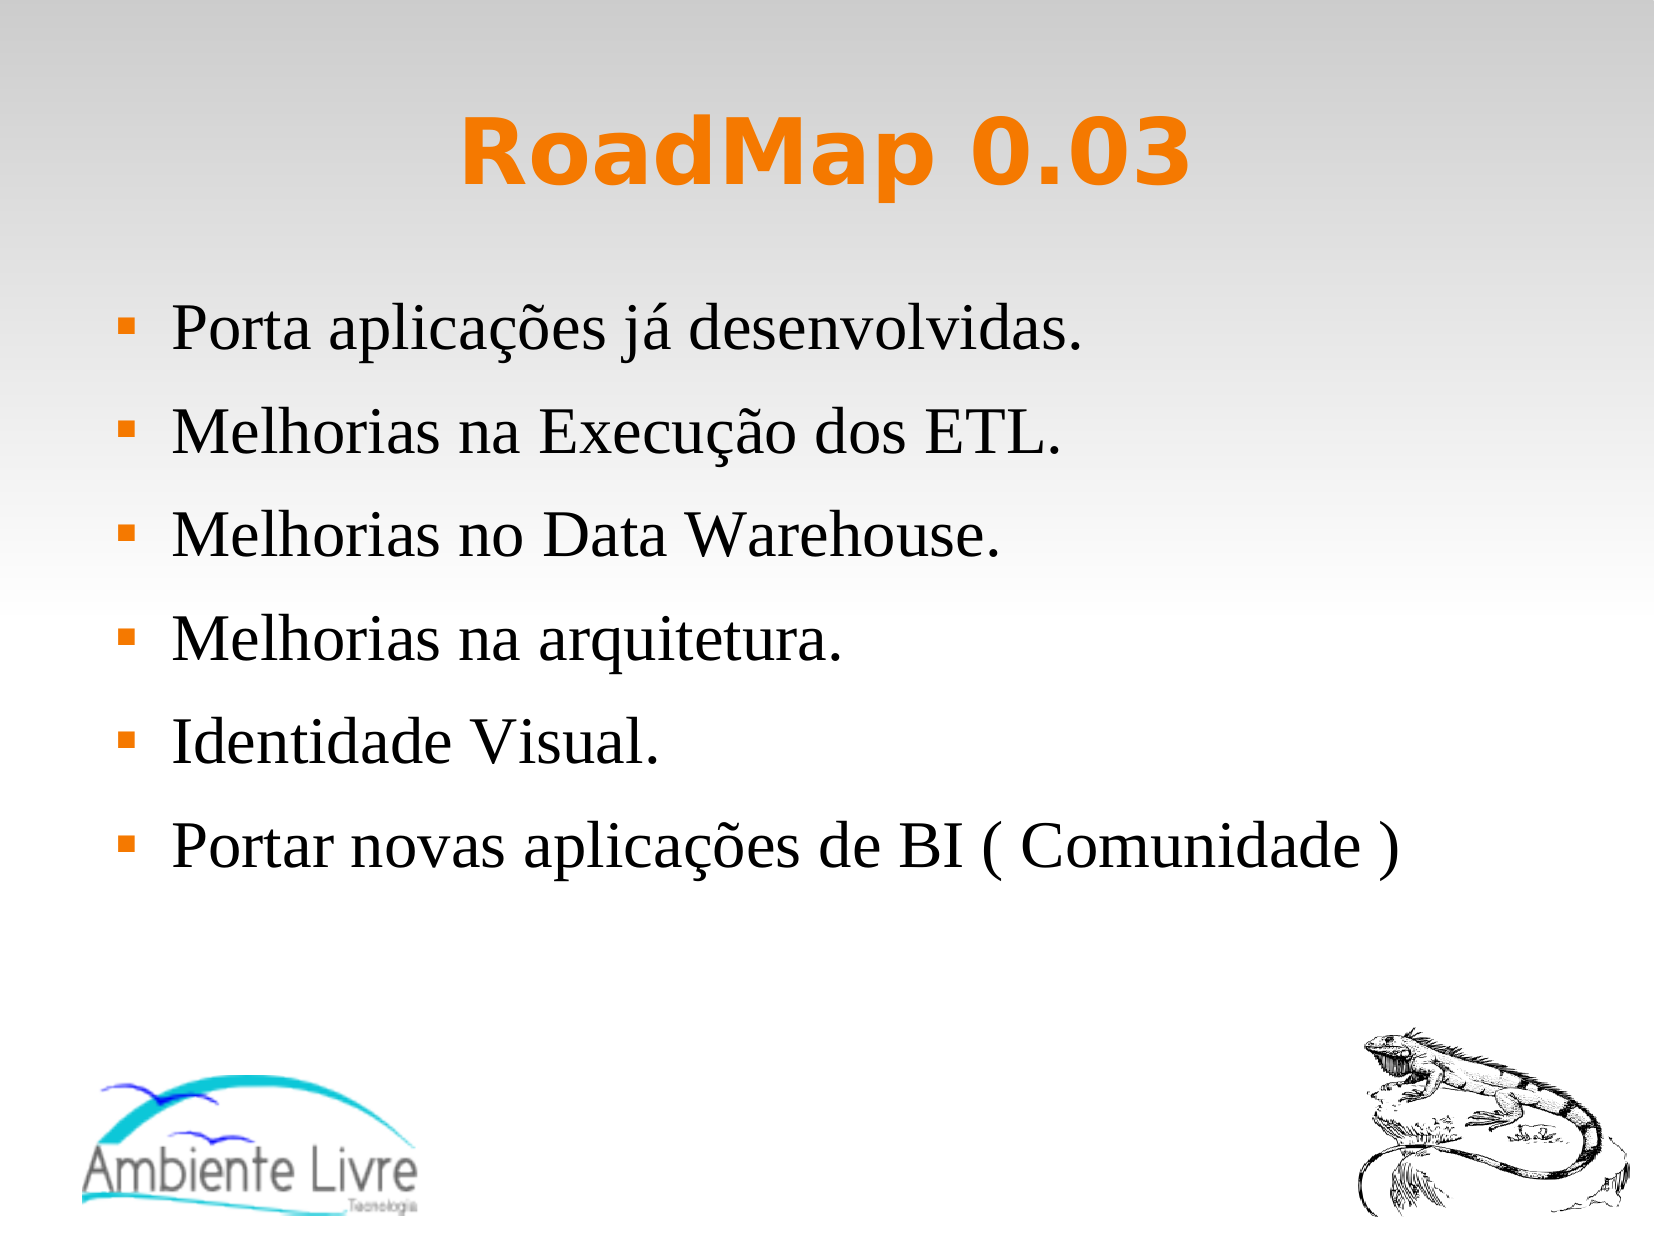

# RoadMap 0.03
Porta aplicações já desenvolvidas.
Melhorias na Execução dos ETL.
Melhorias no Data Warehouse.
Melhorias na arquitetura.
Identidade Visual.
Portar novas aplicações de BI ( Comunidade )